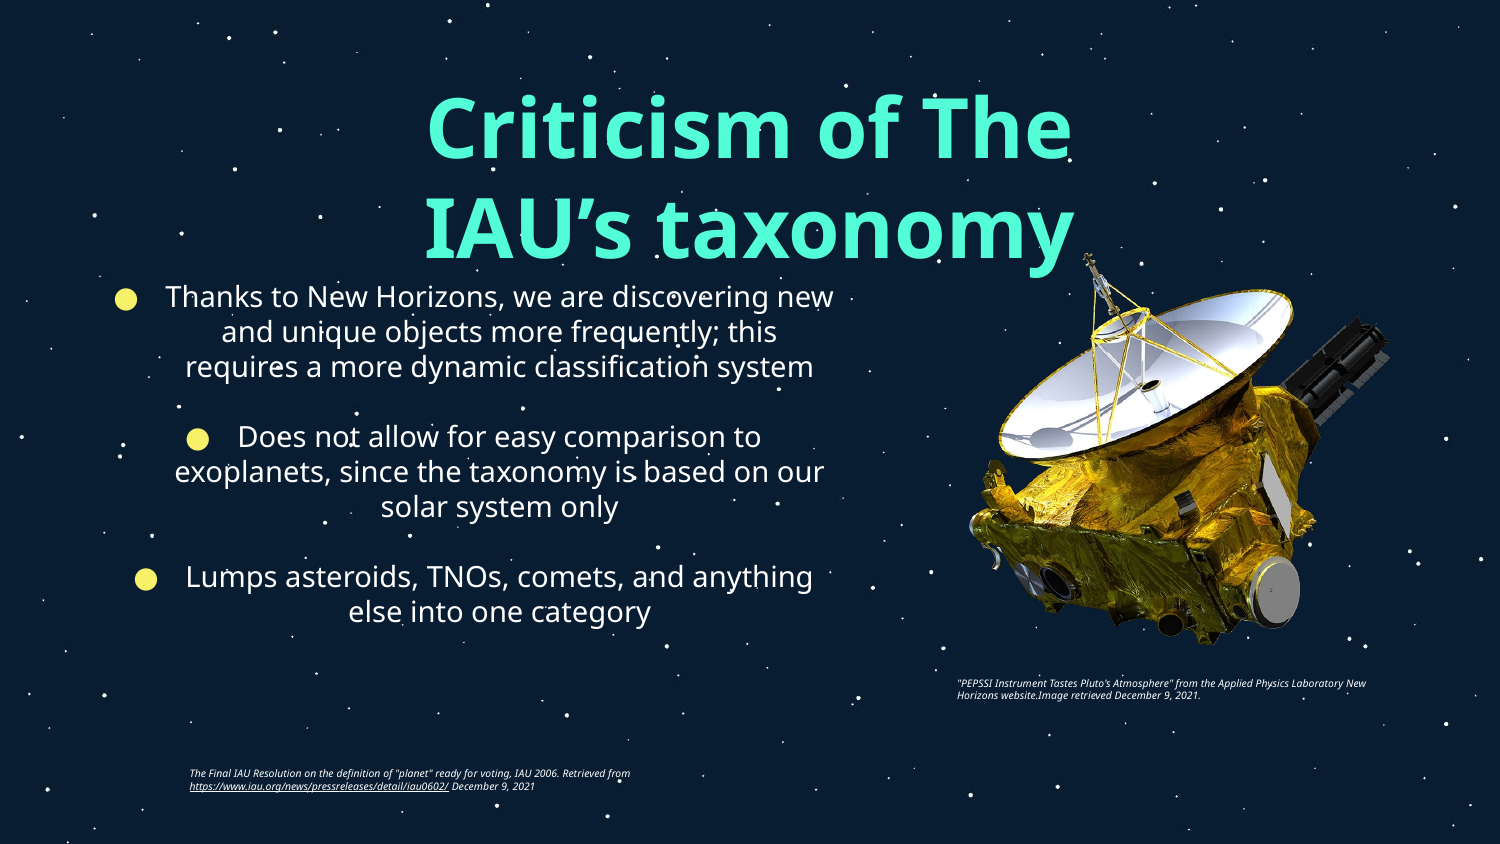

# Criticism of The IAU’s taxonomy
Thanks to New Horizons, we are discovering new and unique objects more frequently; this requires a more dynamic classification system
Does not allow for easy comparison to exoplanets, since the taxonomy is based on our solar system only
Lumps asteroids, TNOs, comets, and anything else into one category
"PEPSSI Instrument Tastes Pluto's Atmosphere" from the Applied Physics Laboratory New Horizons website.Image retrieved December 9, 2021.
The Final IAU Resolution on the definition of "planet" ready for voting, IAU 2006. Retrieved from https://www.iau.org/news/pressreleases/detail/iau0602/ December 9, 2021